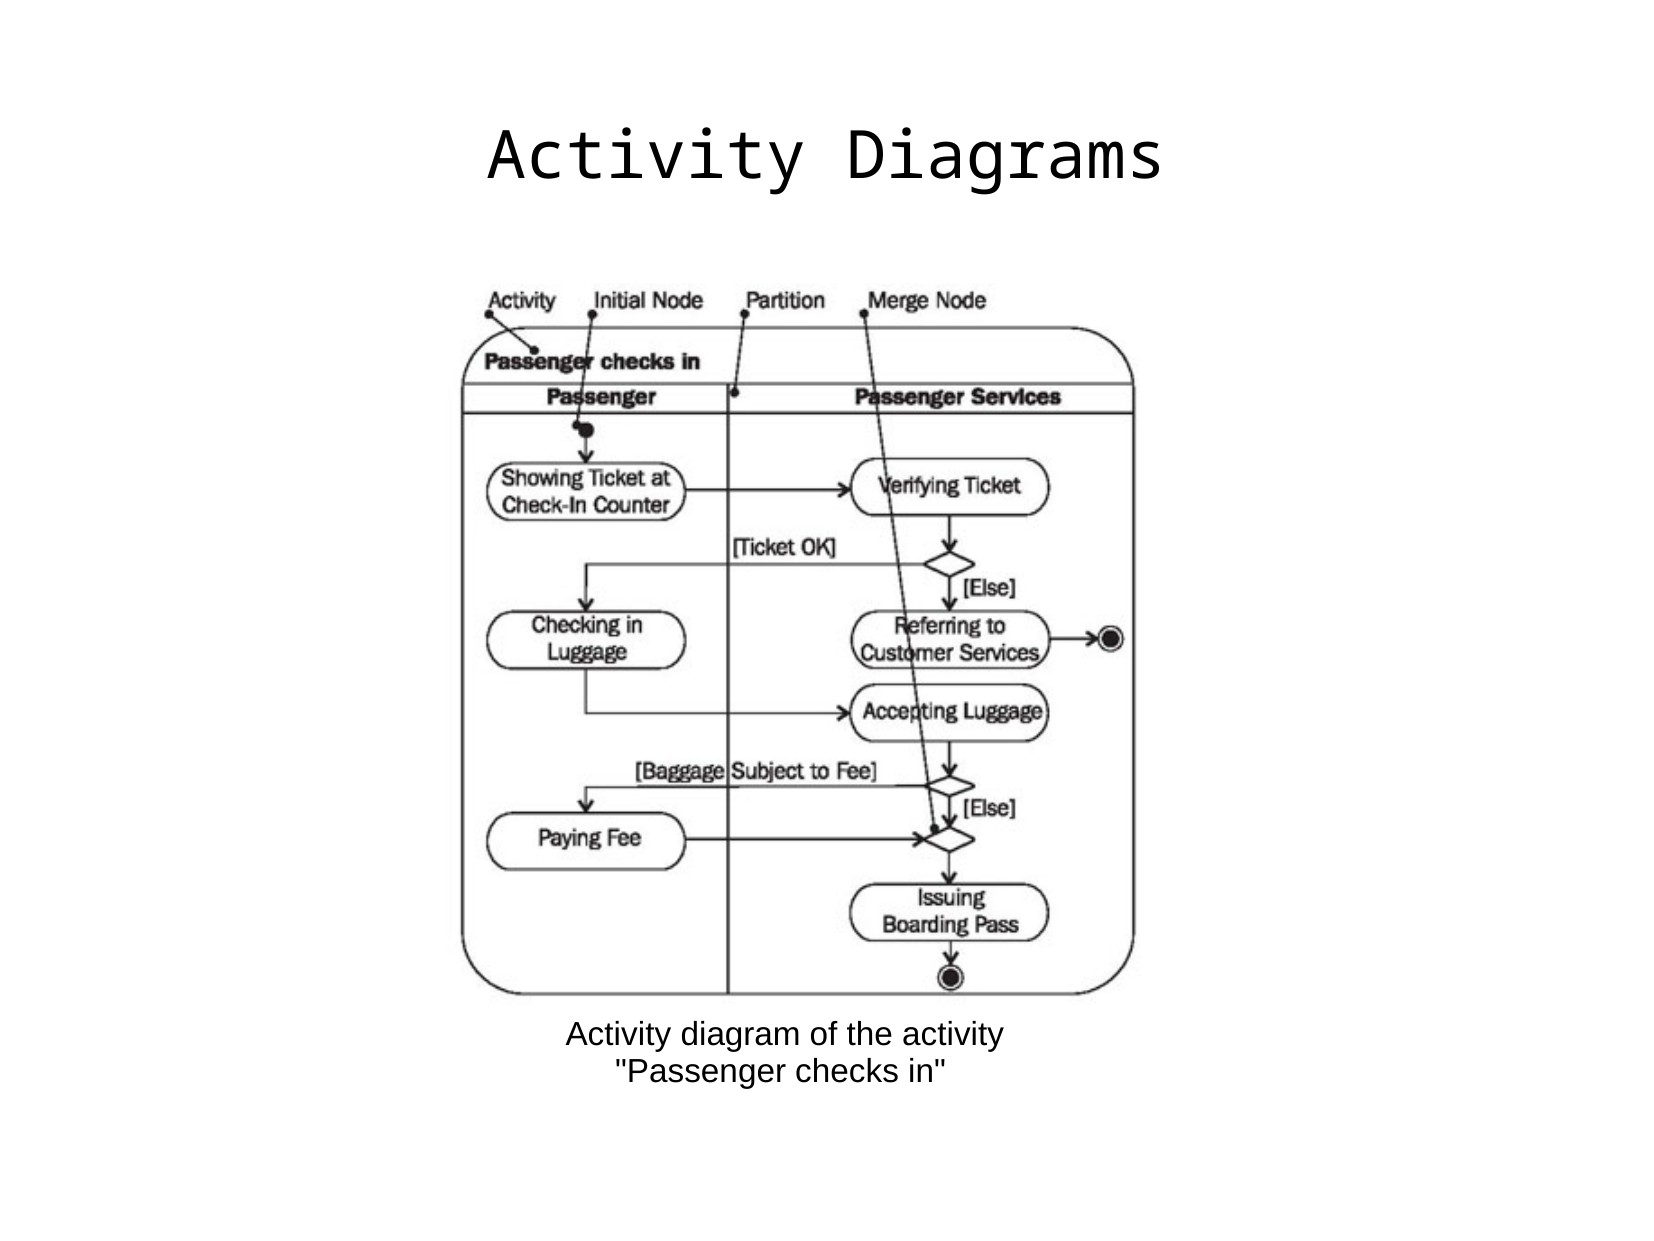

# Activity Diagrams
Activity diagram of the activity "Passenger checks in"